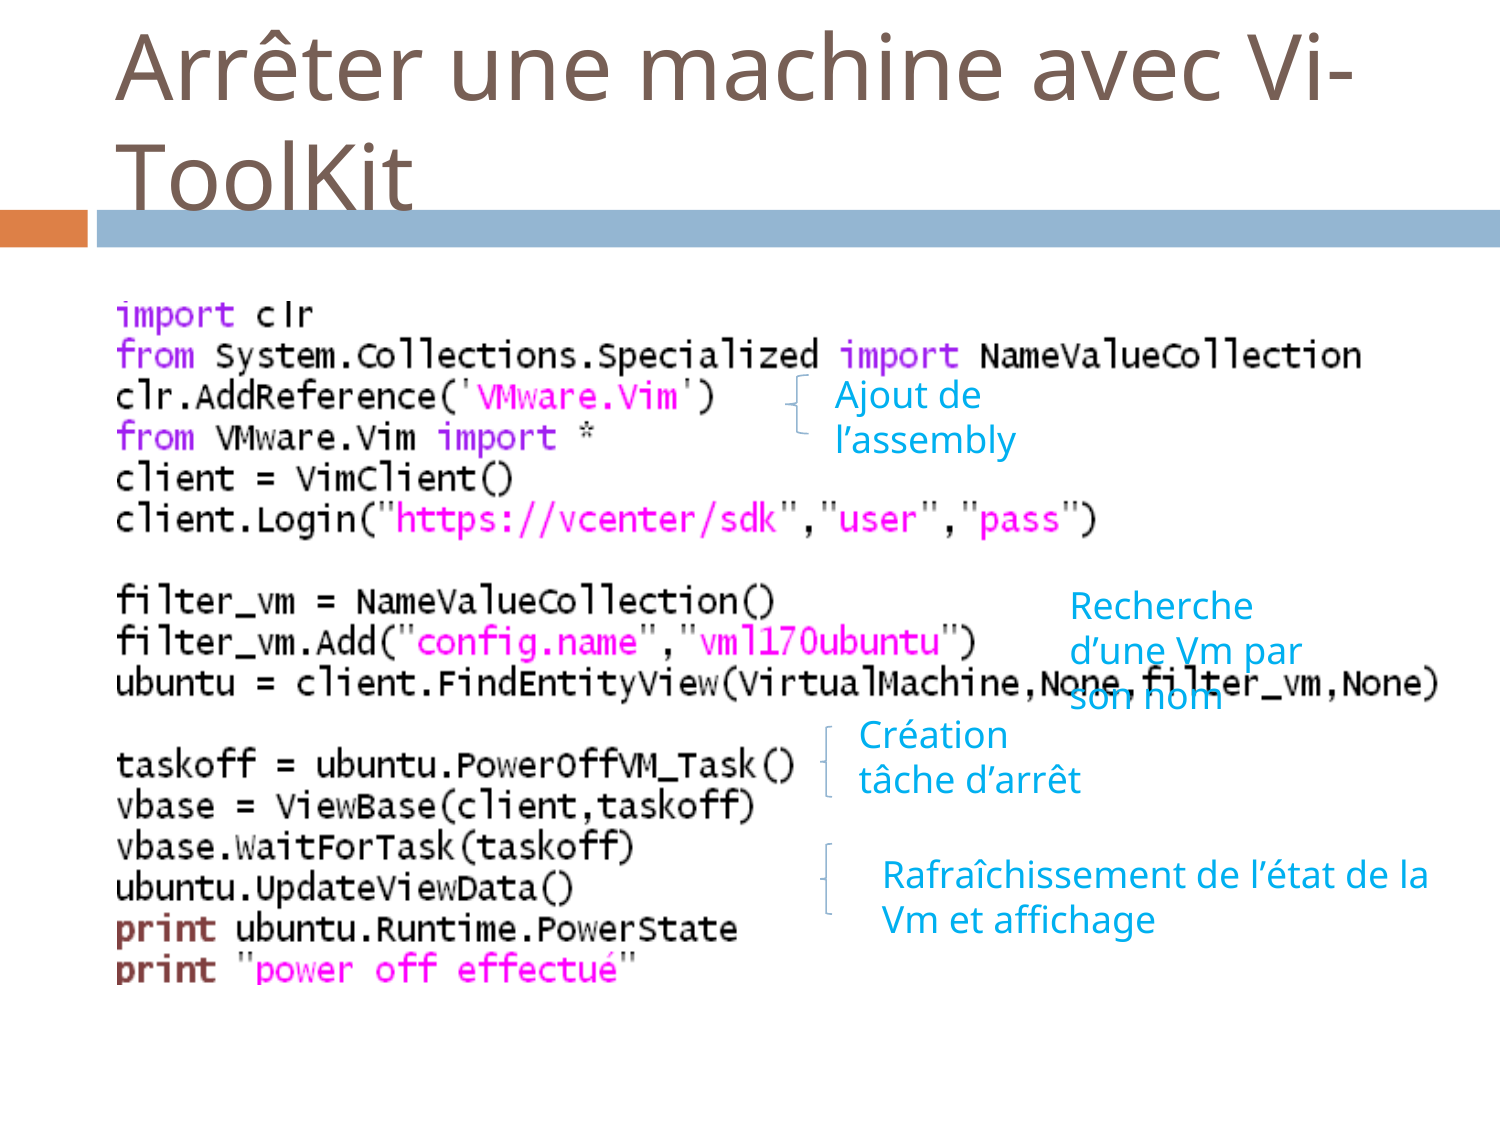

# Arrêter une machine avec Vi-ToolKit
Ajout de l’assembly
Recherche d’une Vm par son nom
Création tâche d’arrêt
Rafraîchissement de l’état de la Vm et affichage